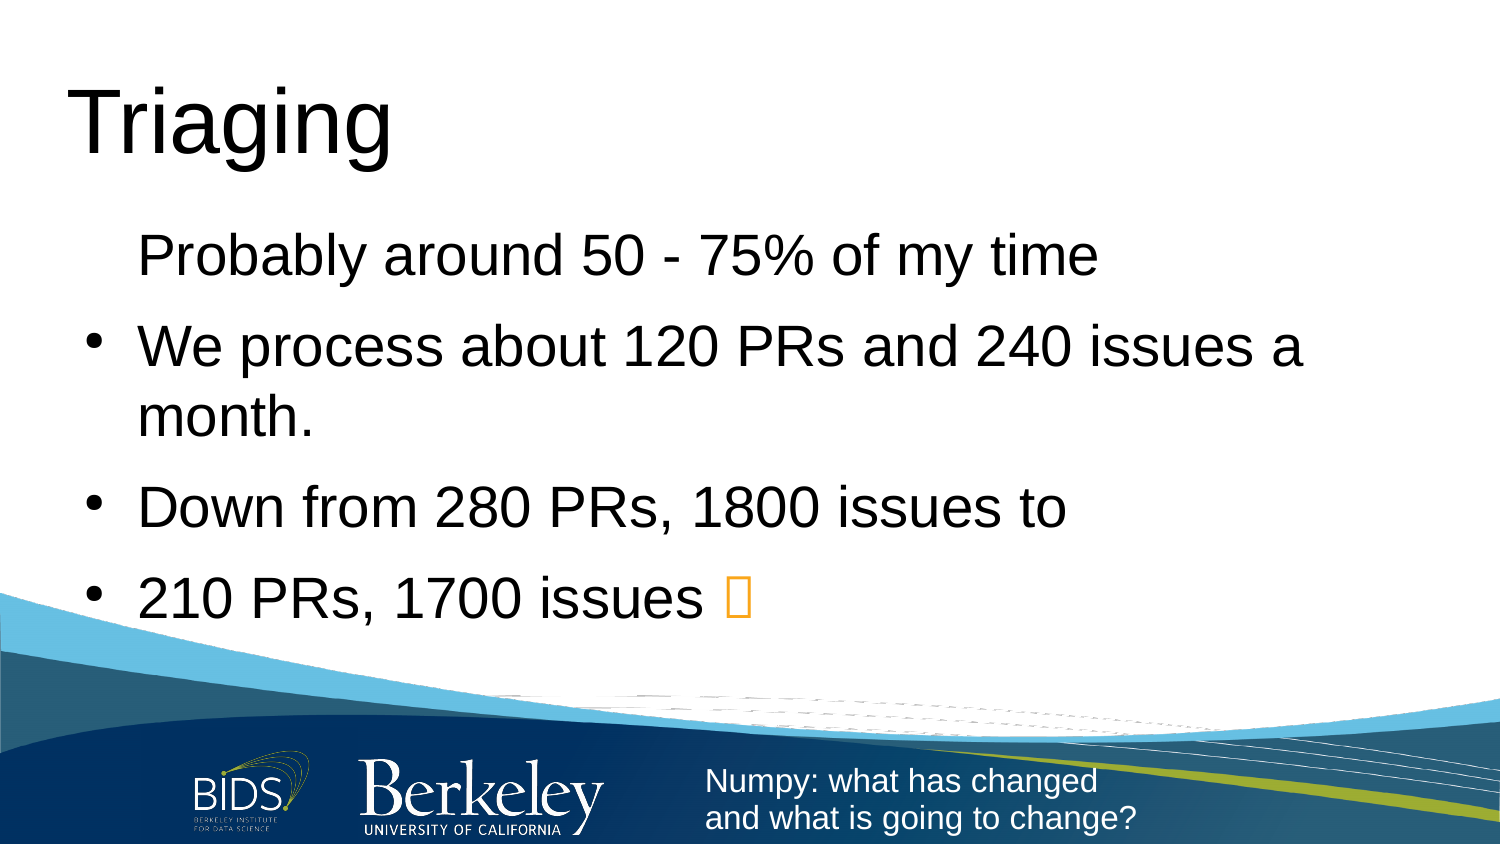

# Triaging
Probably around 50 - 75% of my time
We process about 120 PRs and 240 issues a month.
Down from 280 PRs, 1800 issues to
210 PRs, 1700 issues 🤪
Numpy: what has changed
and what is going to change?